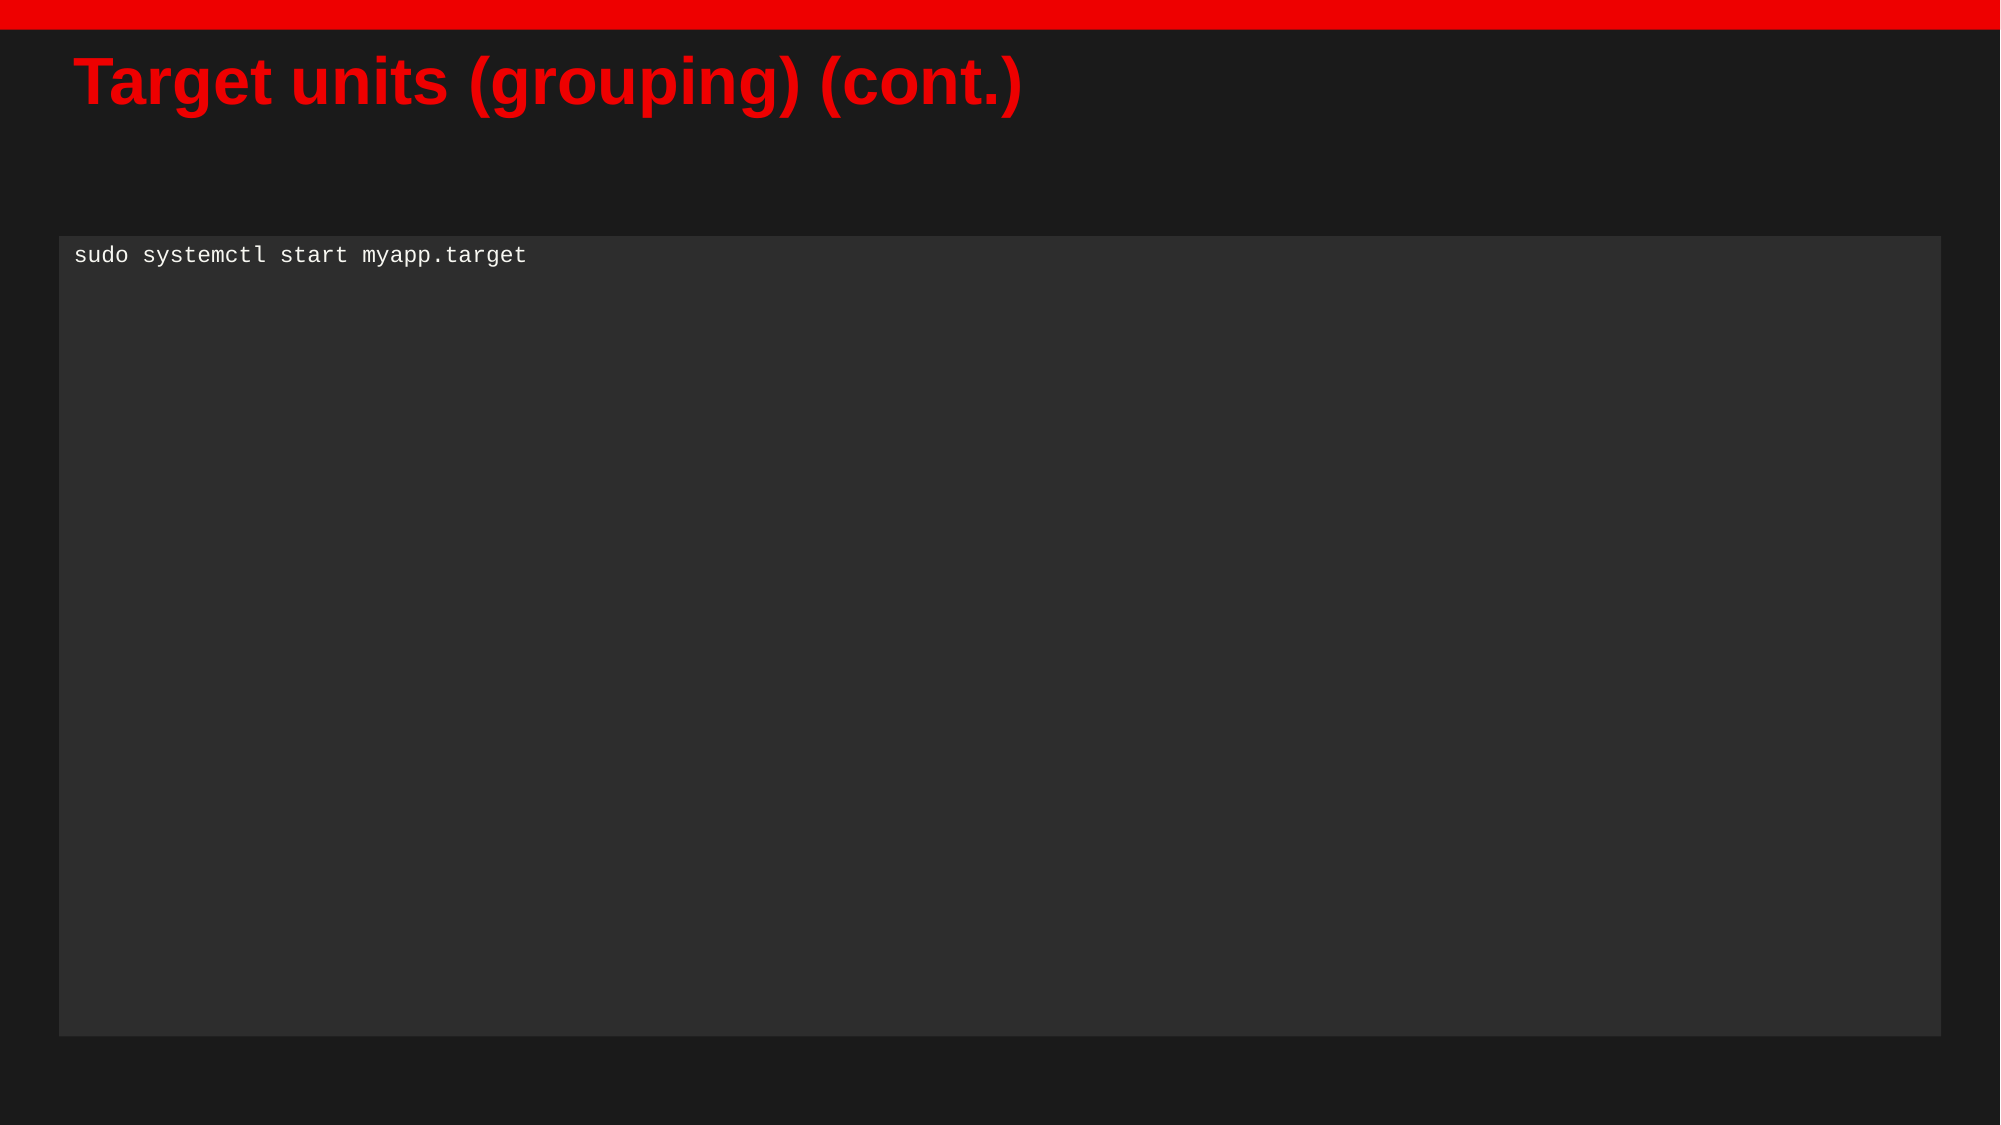

Target units (grouping) (cont.)
sudo systemctl start myapp.target